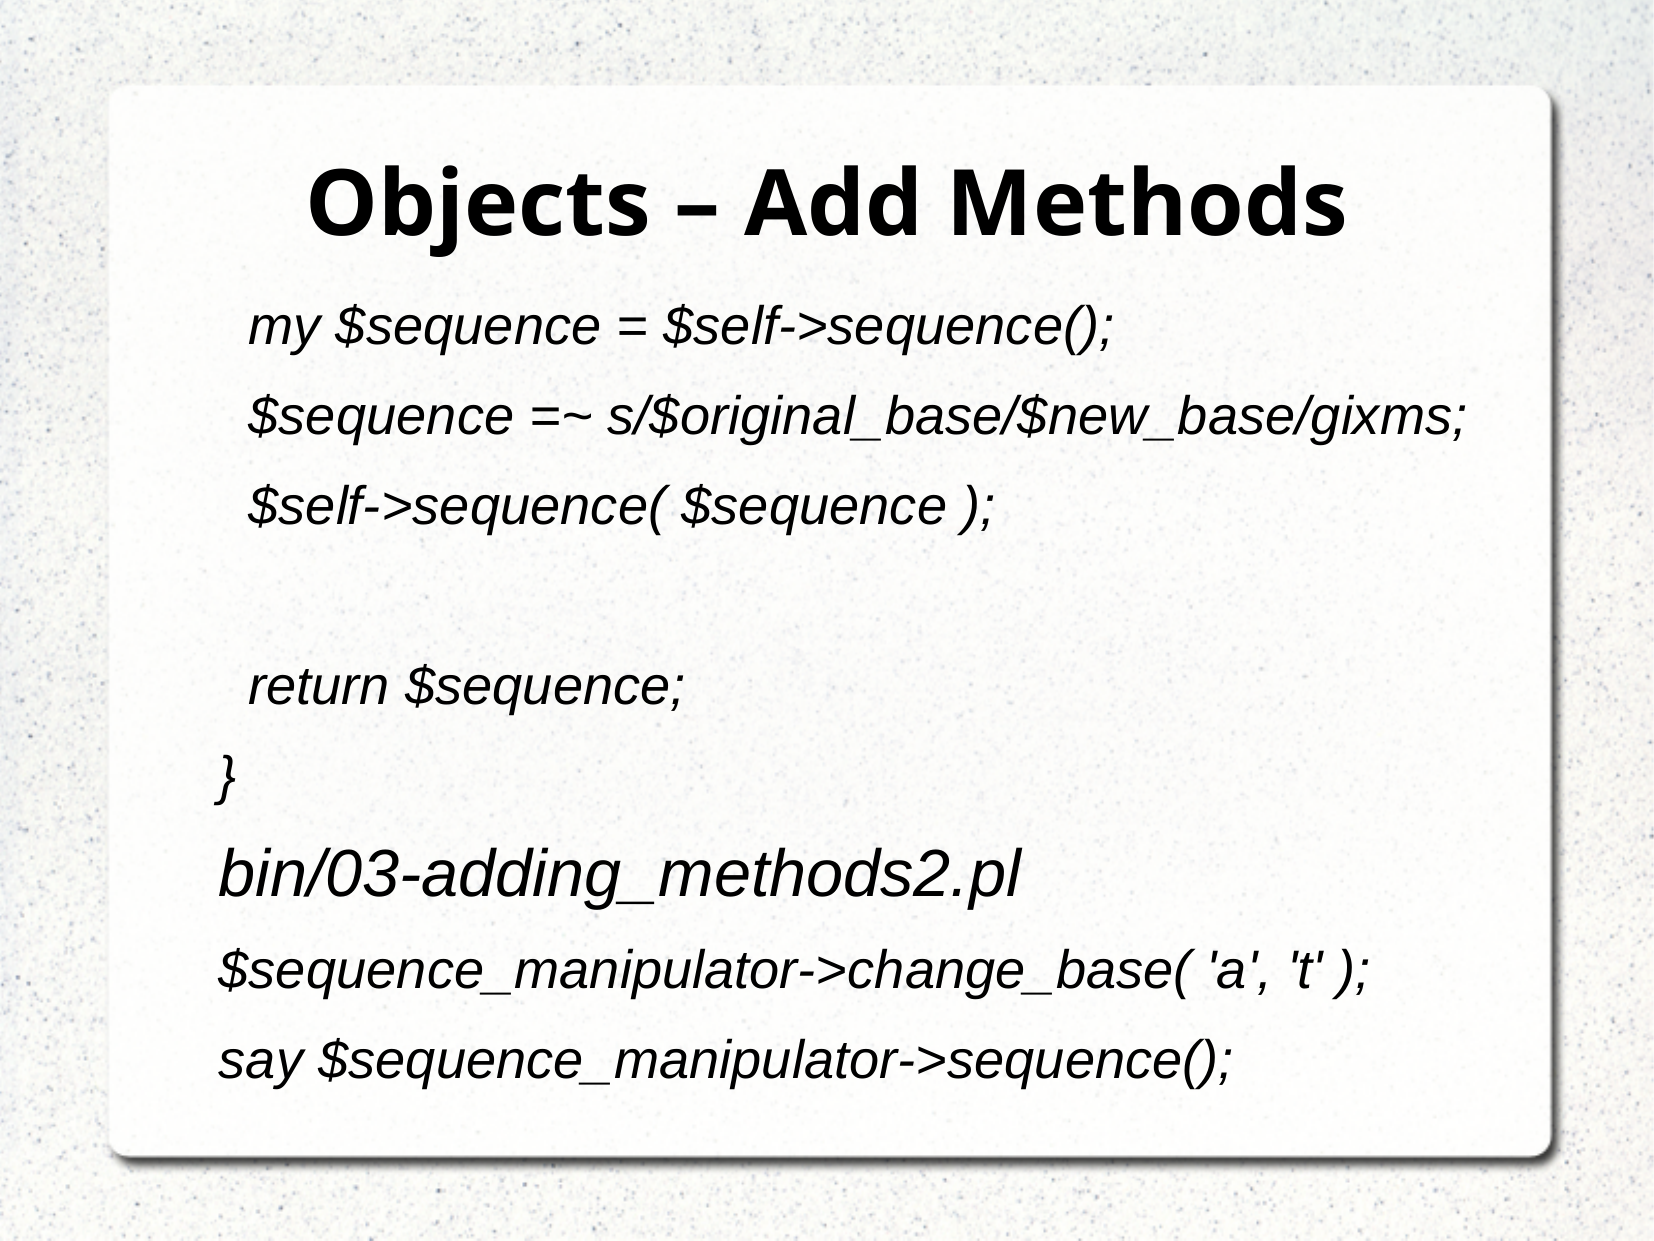

# Objects – Add Methods
 my $sequence = $self->sequence();
 $sequence =~ s/$original_base/$new_base/gixms;
 $self->sequence( $sequence );
 return $sequence;
}
bin/03-adding_methods2.pl
$sequence_manipulator->change_base( 'a', 't' );
say $sequence_manipulator->sequence();